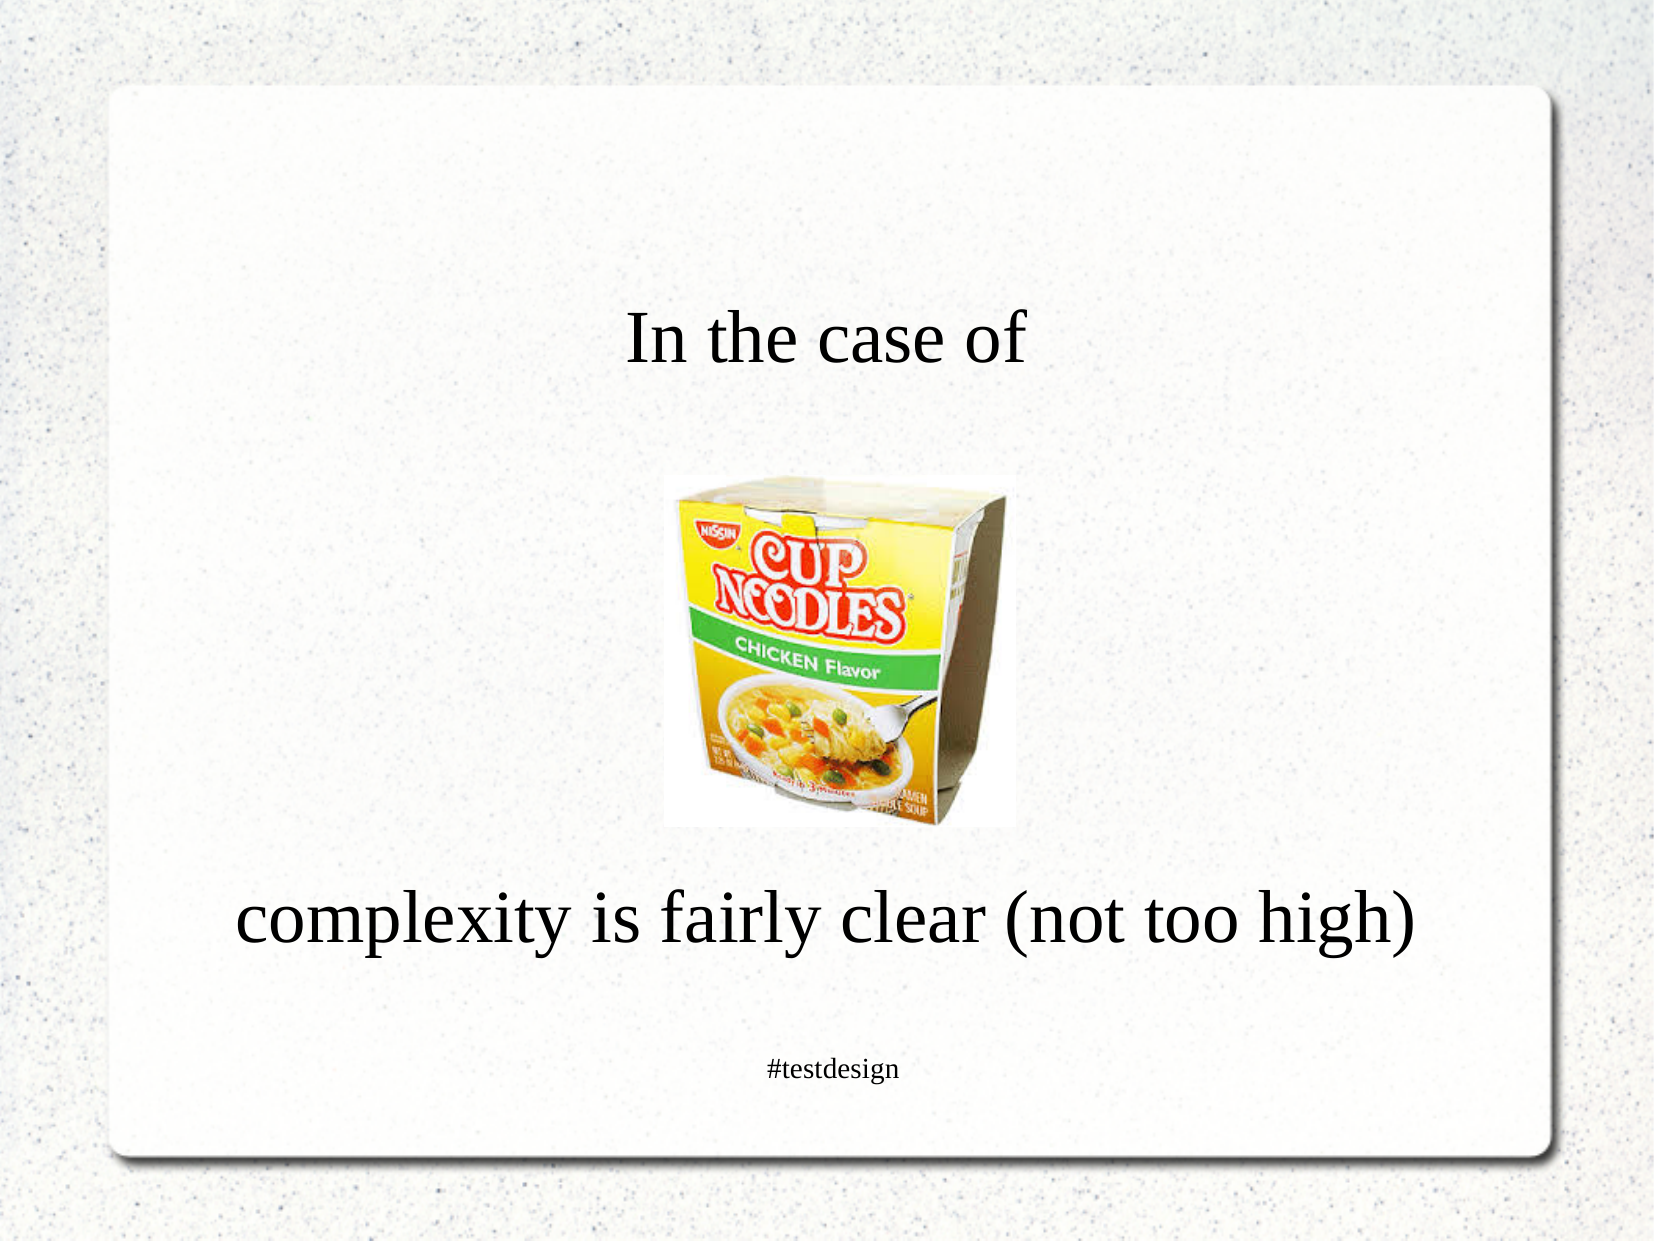

# In the case of
complexity is fairly clear (not too high)
#testdesign